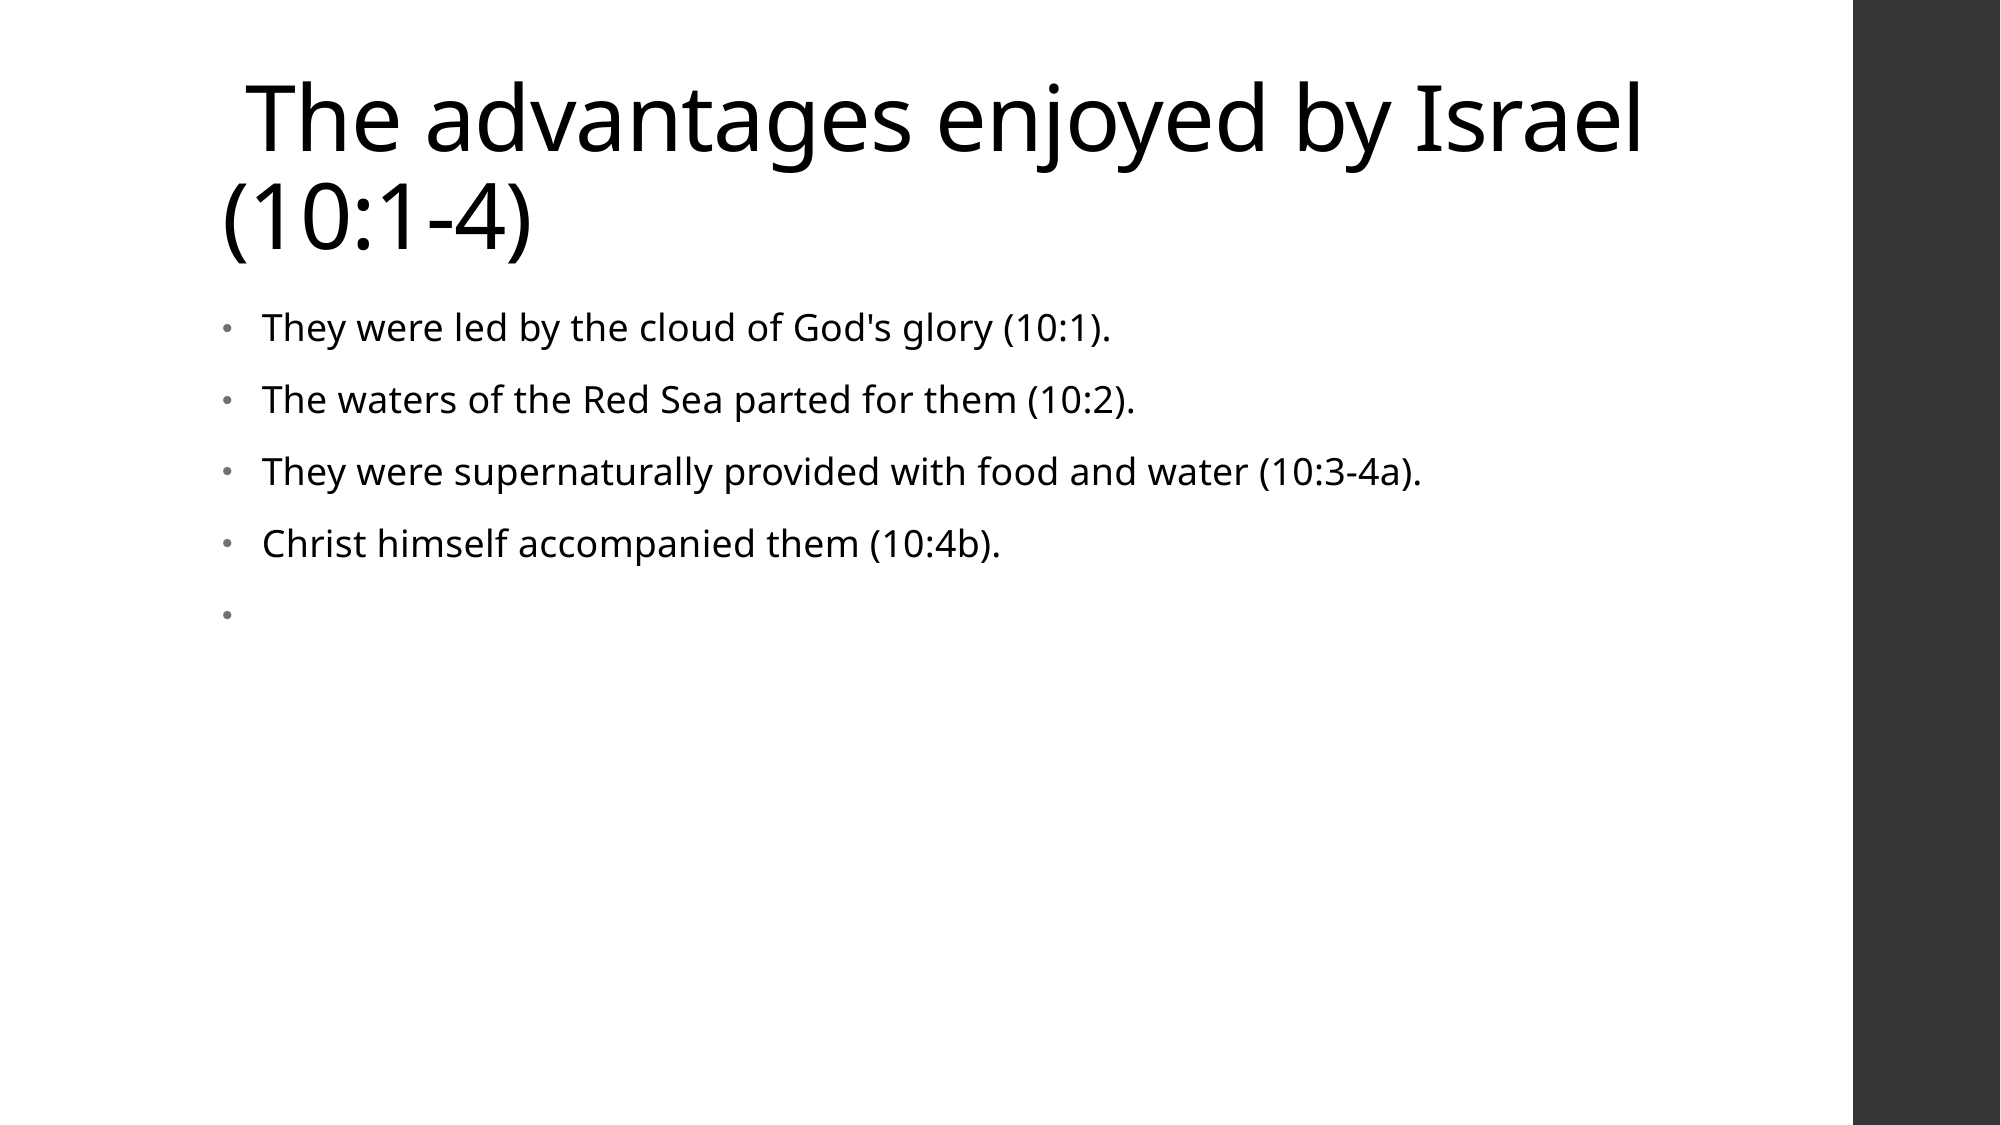

# The advantages enjoyed by Israel (10:1-4)
 They were led by the cloud of God's glory (10:1).
 The waters of the Red Sea parted for them (10:2).
 They were supernaturally provided with food and water (10:3-4a).
 Christ himself accompanied them (10:4b).